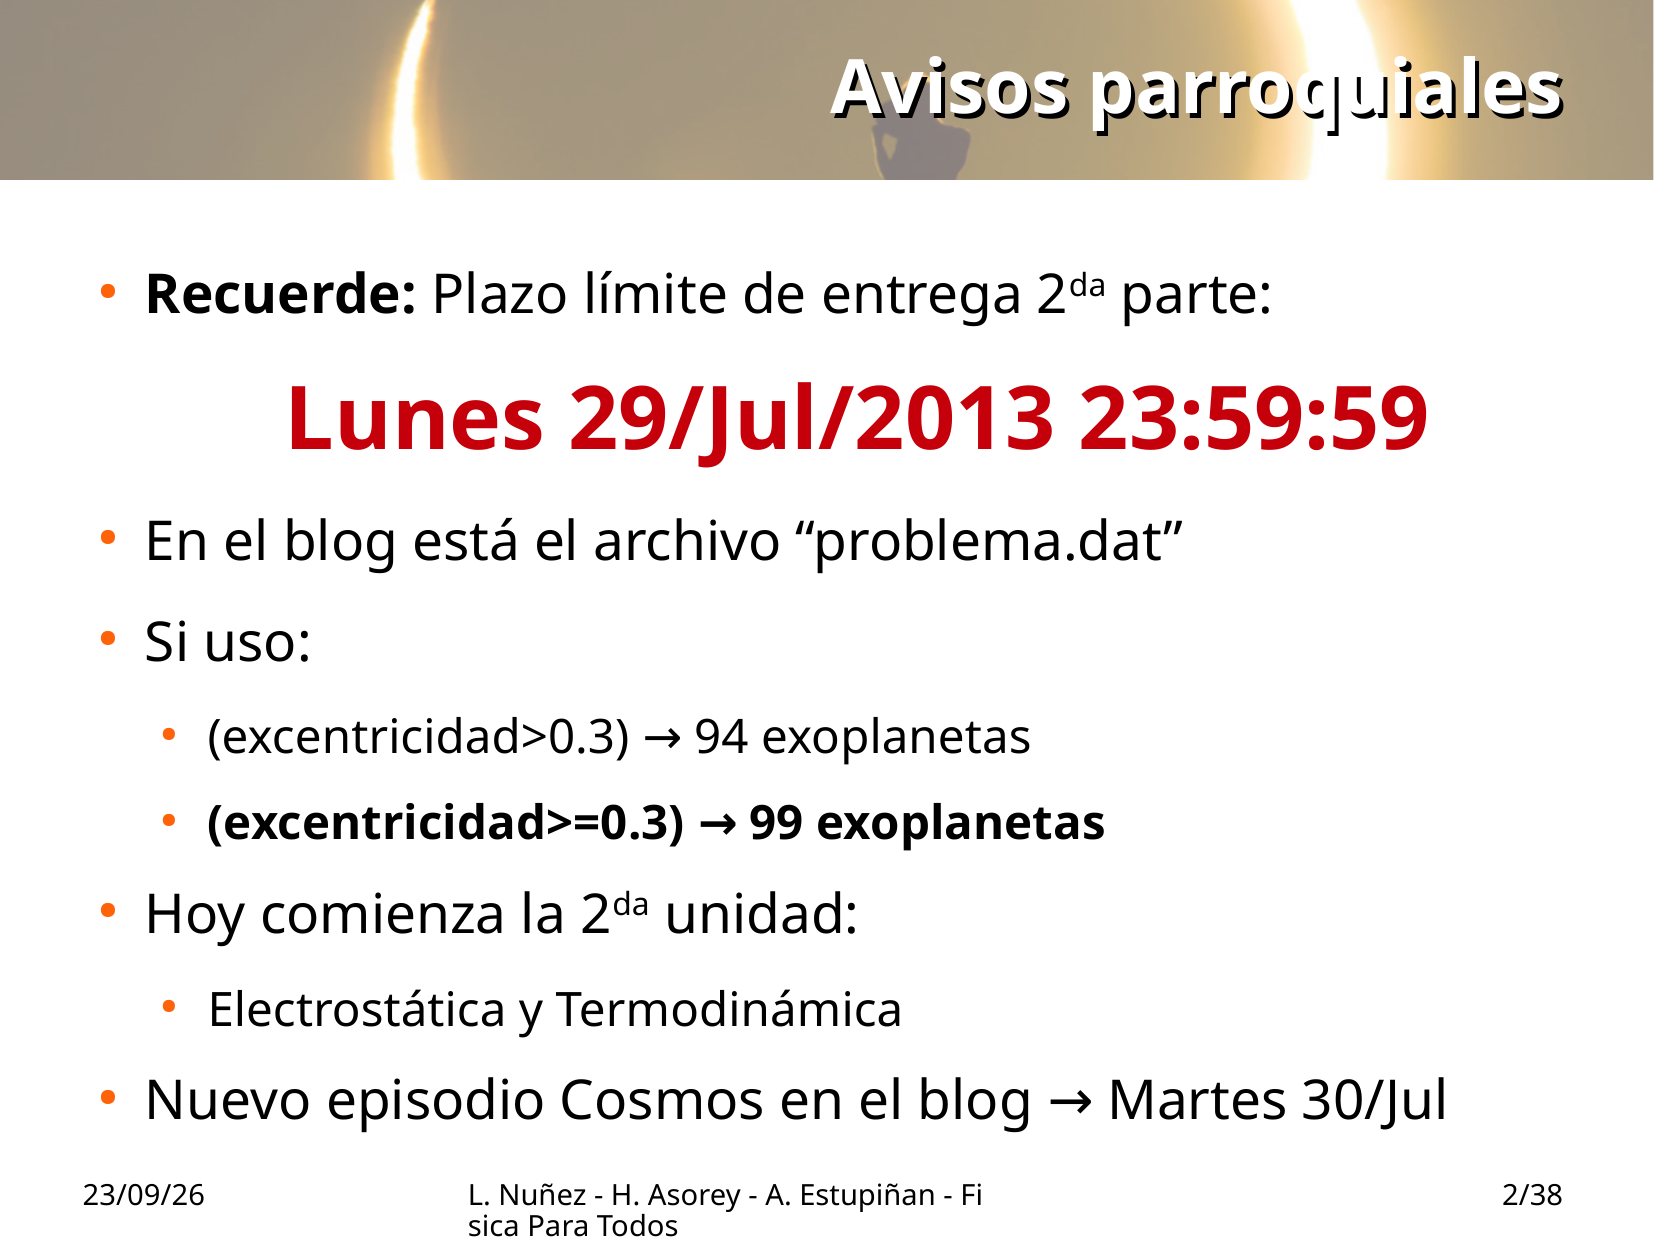

# Avisos parroquiales
Recuerde: Plazo límite de entrega 2da parte:
Lunes 29/Jul/2013 23:59:59
En el blog está el archivo “problema.dat”
Si uso:
(excentricidad>0.3) → 94 exoplanetas
(excentricidad>=0.3) → 99 exoplanetas
Hoy comienza la 2da unidad:
Electrostática y Termodinámica
Nuevo episodio Cosmos en el blog → Martes 30/Jul
L. Nuñez - H. Asorey - A. Estupiñan - Fisica Para Todos
2